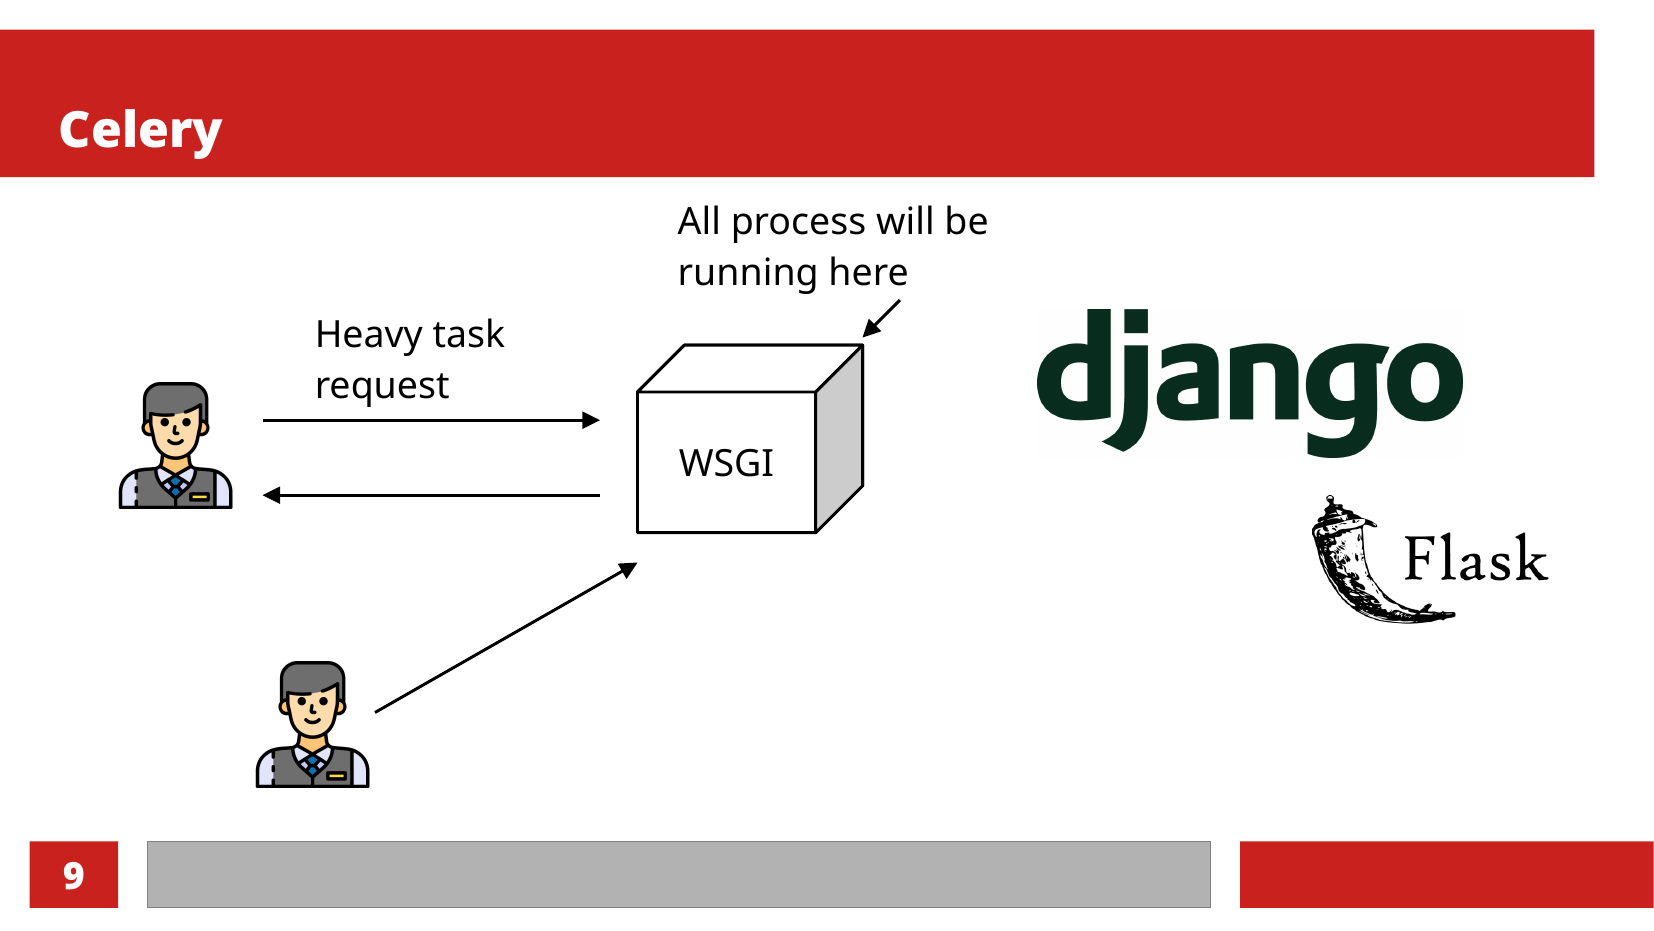

# Celery
All process will be running here
Heavy task request
WSGI
9